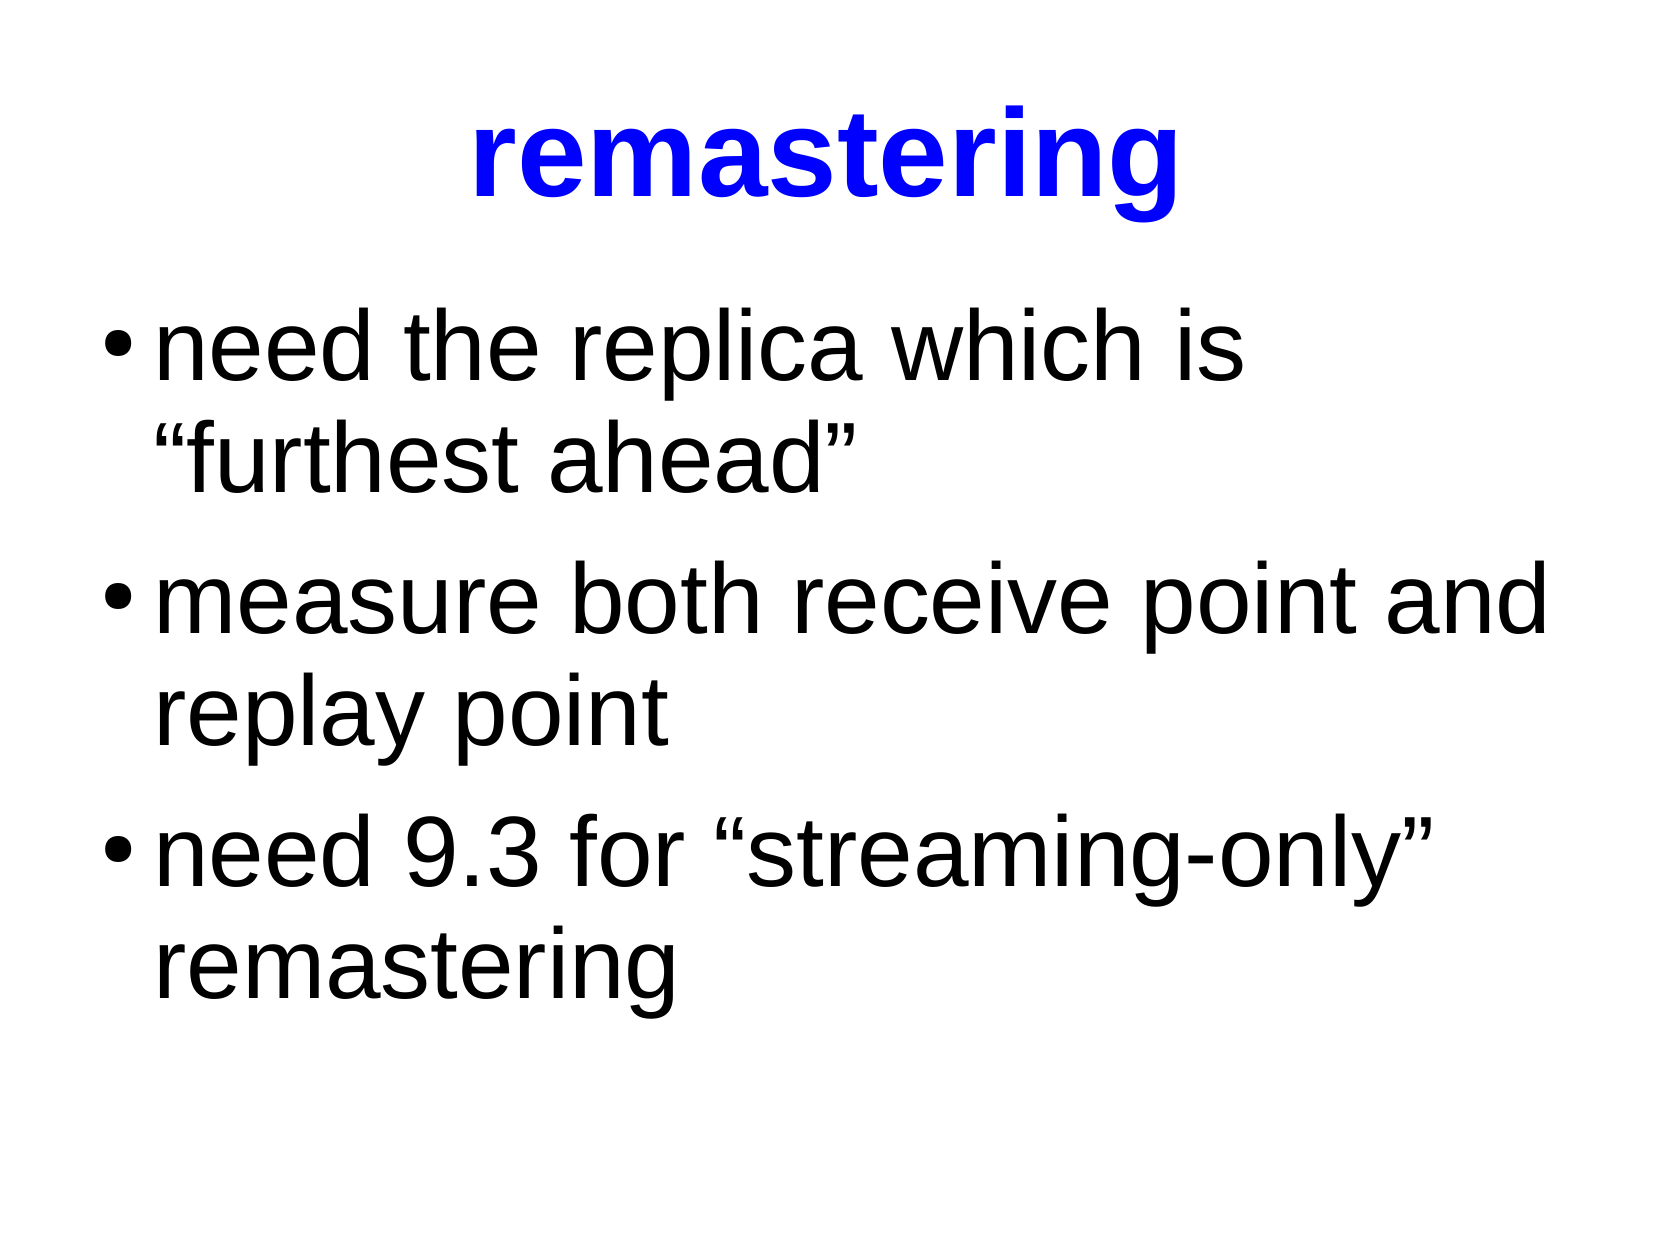

# remastering
need the replica which is “furthest ahead”
measure both receive point and replay point
need 9.3 for “streaming-only” remastering